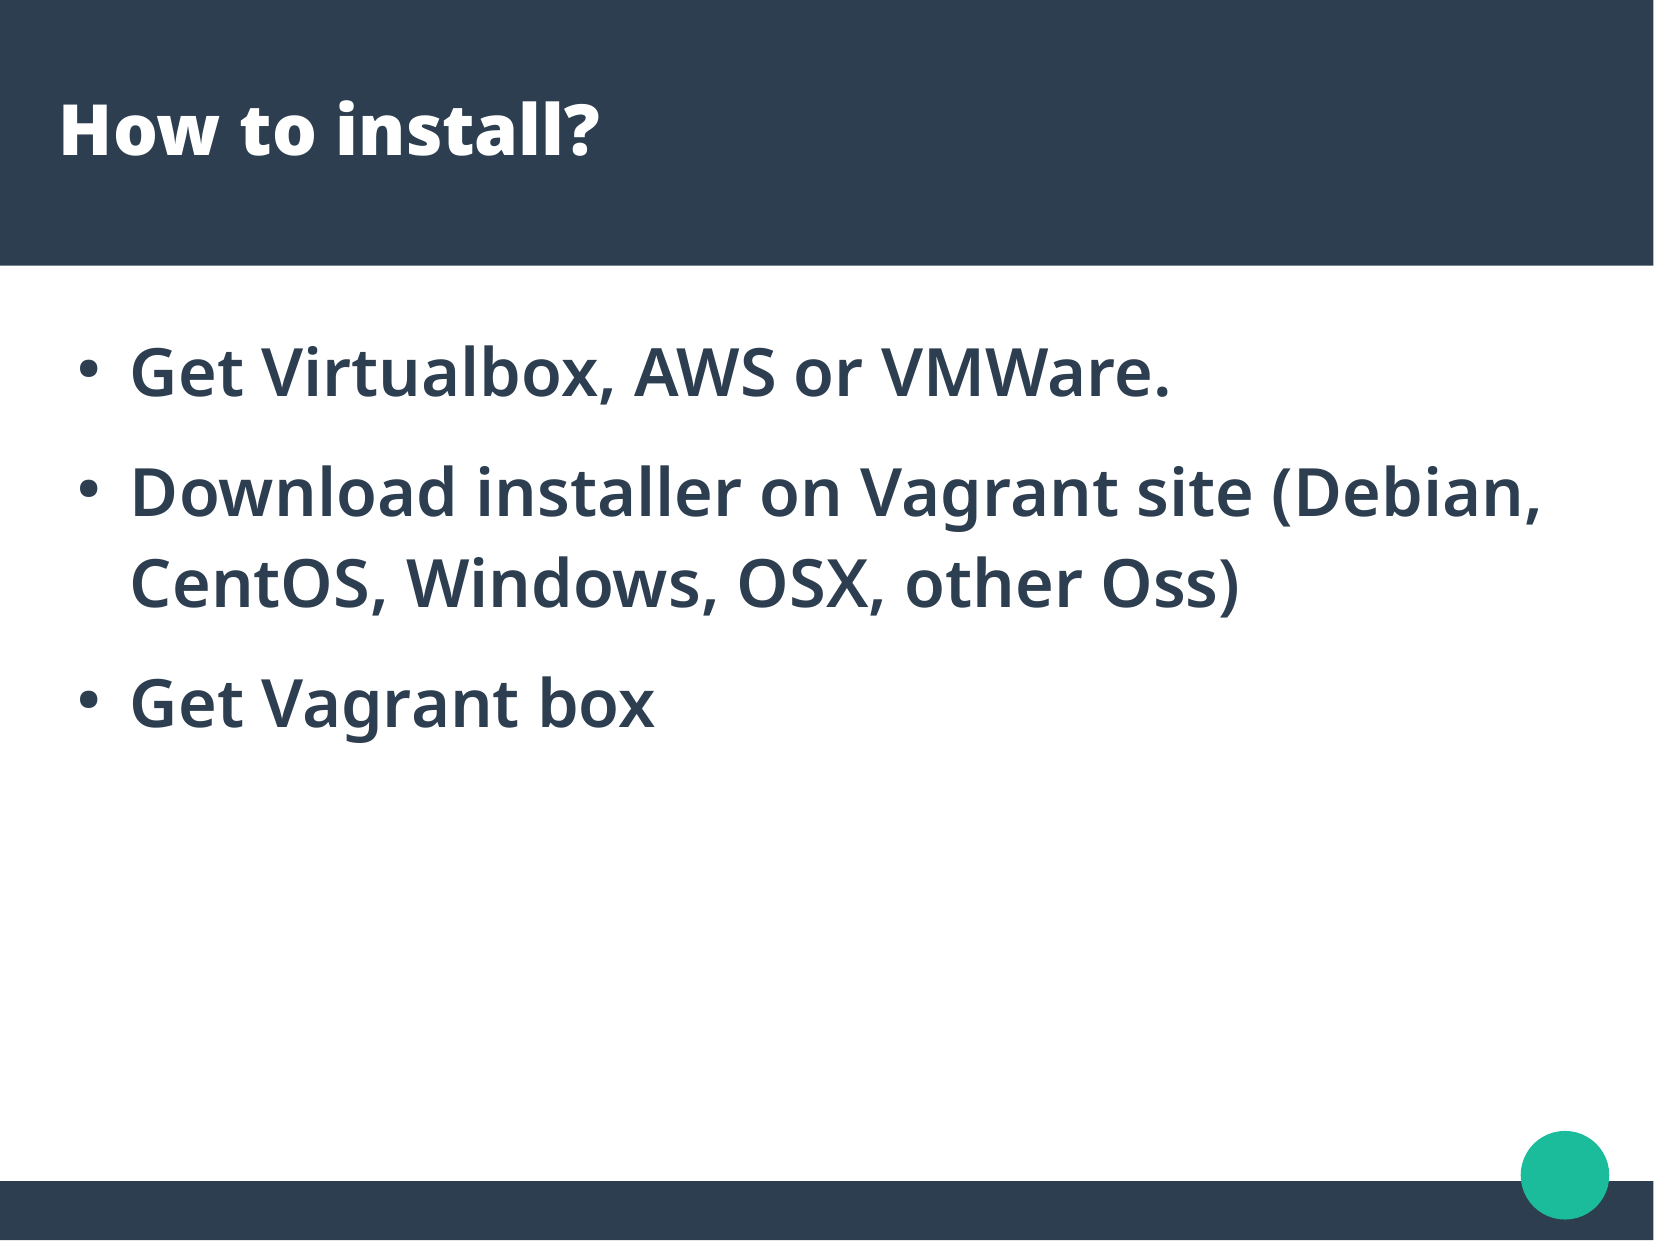

# How to install?
Get Virtualbox, AWS or VMWare.
Download installer on Vagrant site (Debian, CentOS, Windows, OSX, other Oss)
Get Vagrant box